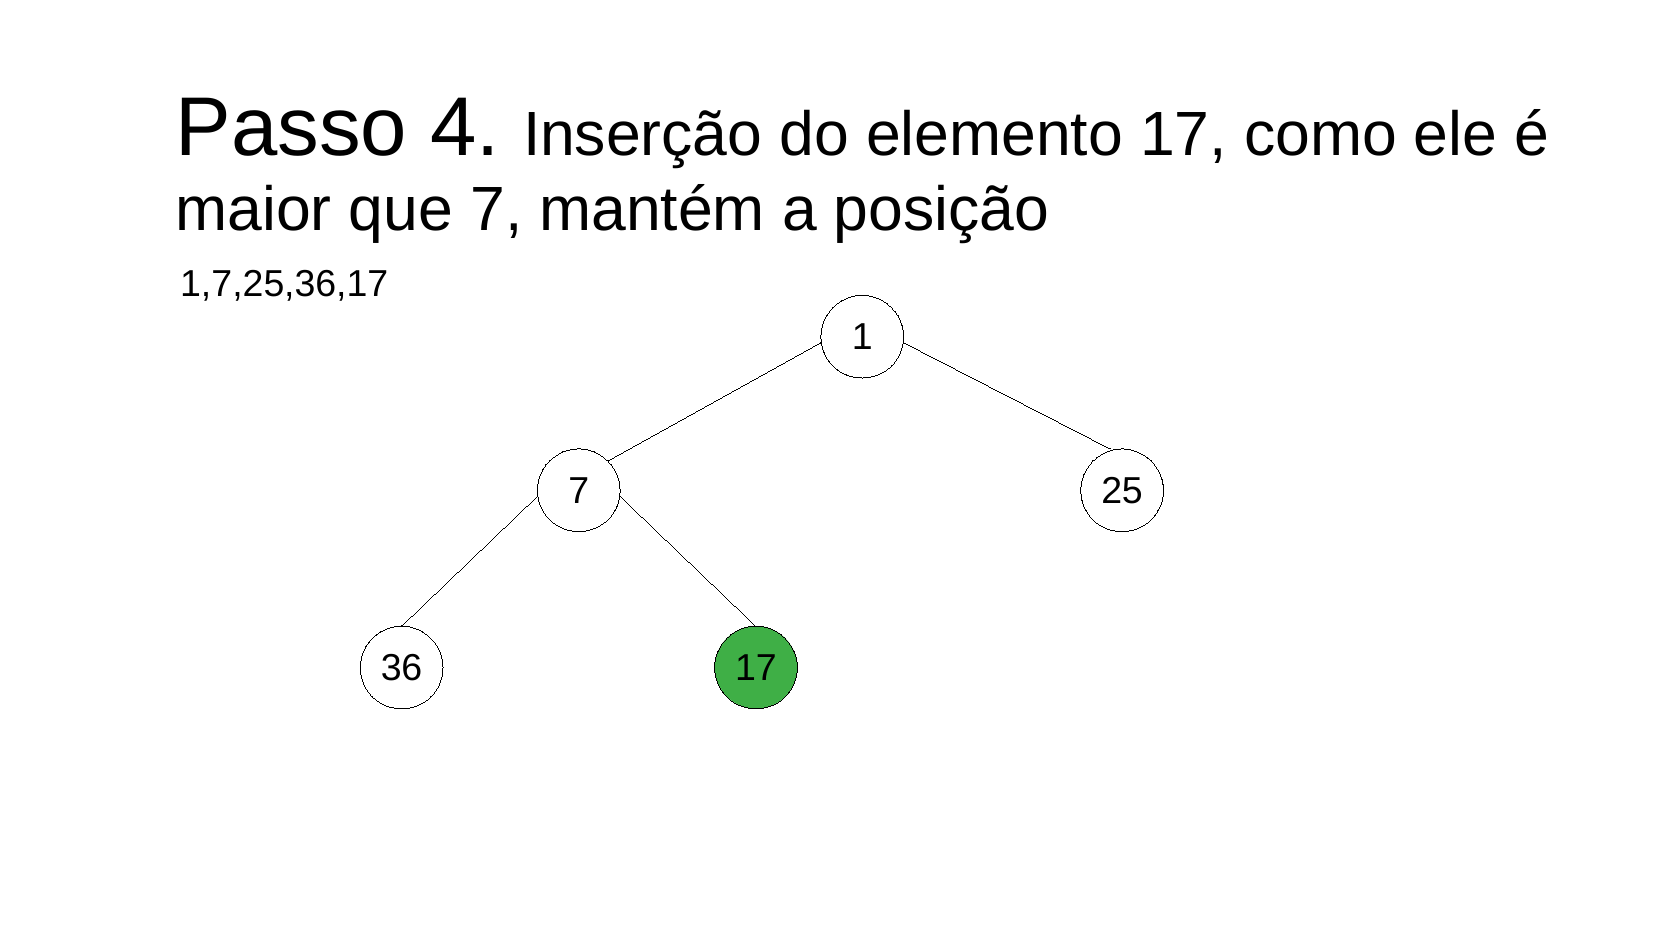

Passo 4. Inserção do elemento 17, como ele é maior que 7, mantém a posição
1,7,25,36,17
1
7
25
36
17